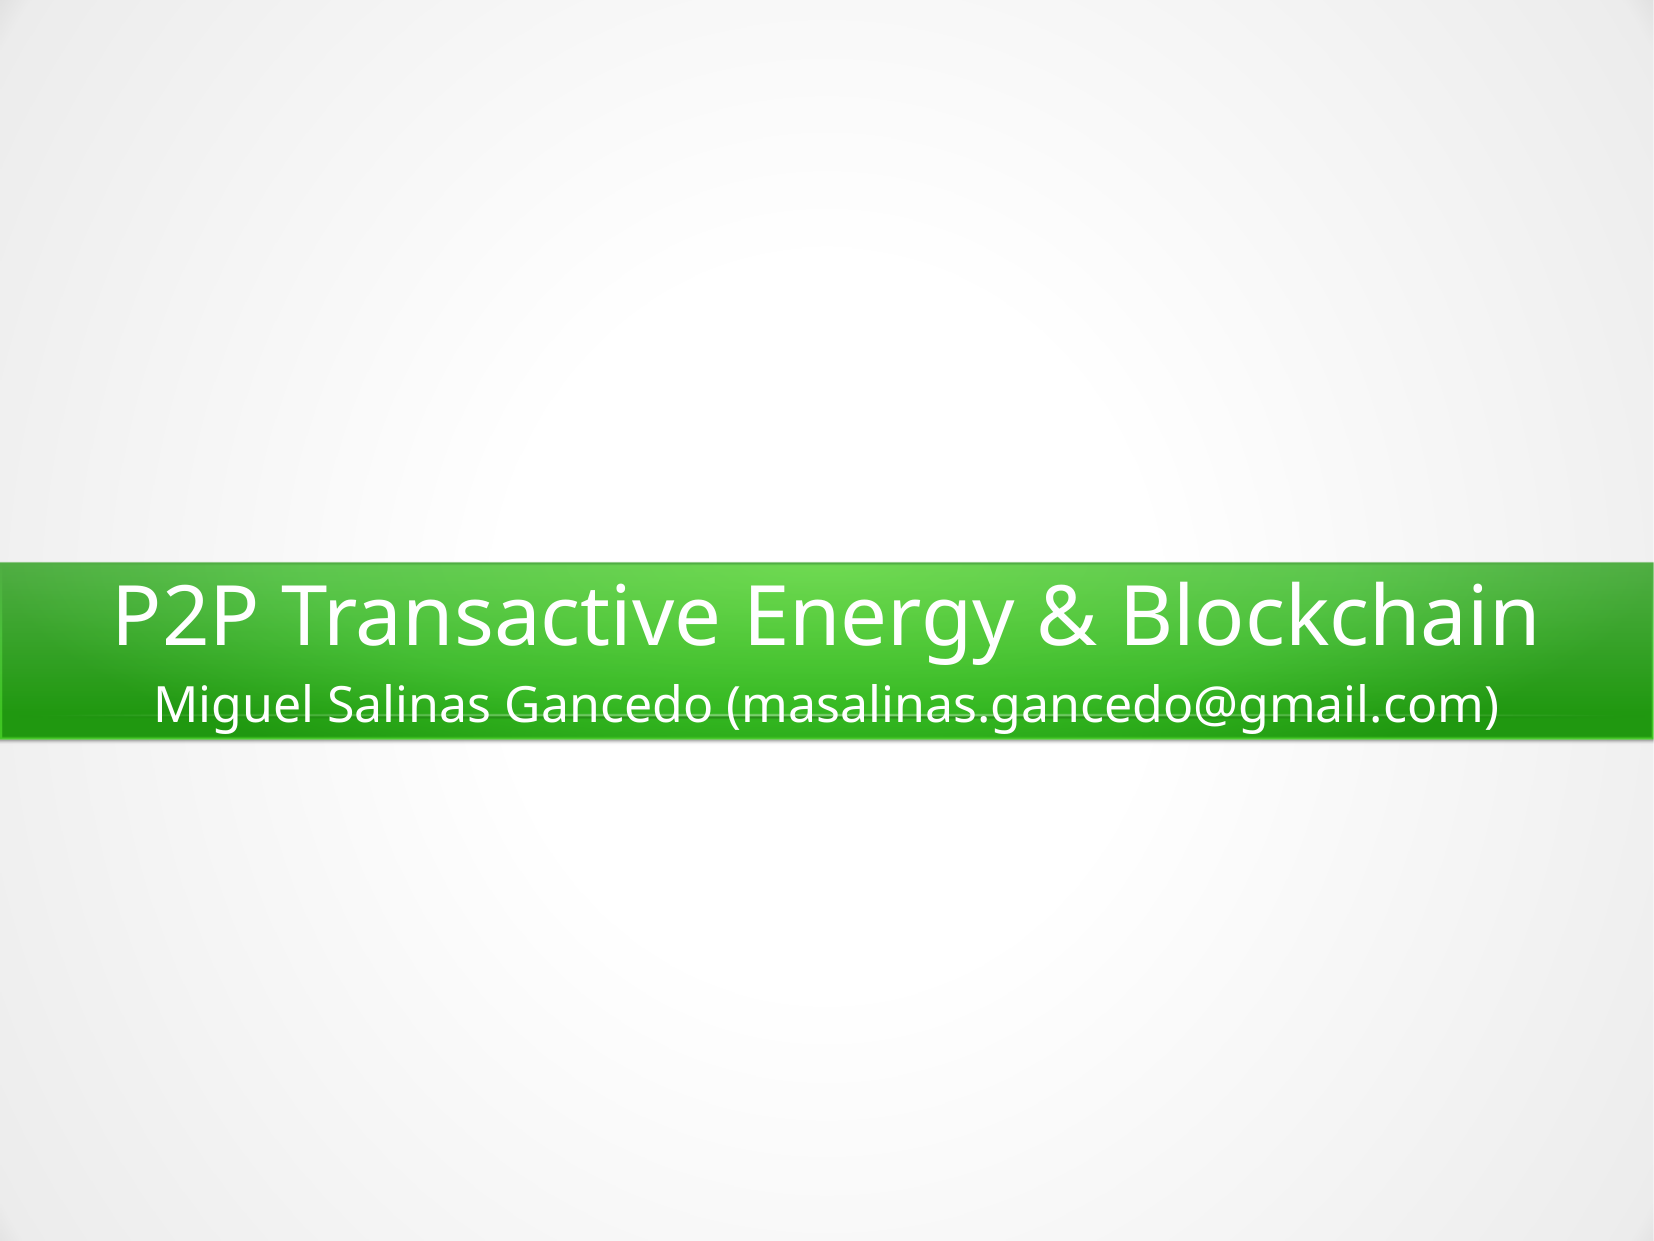

# P2P Transactive Energy & Blockchain Miguel Salinas Gancedo (masalinas.gancedo@gmail.com)